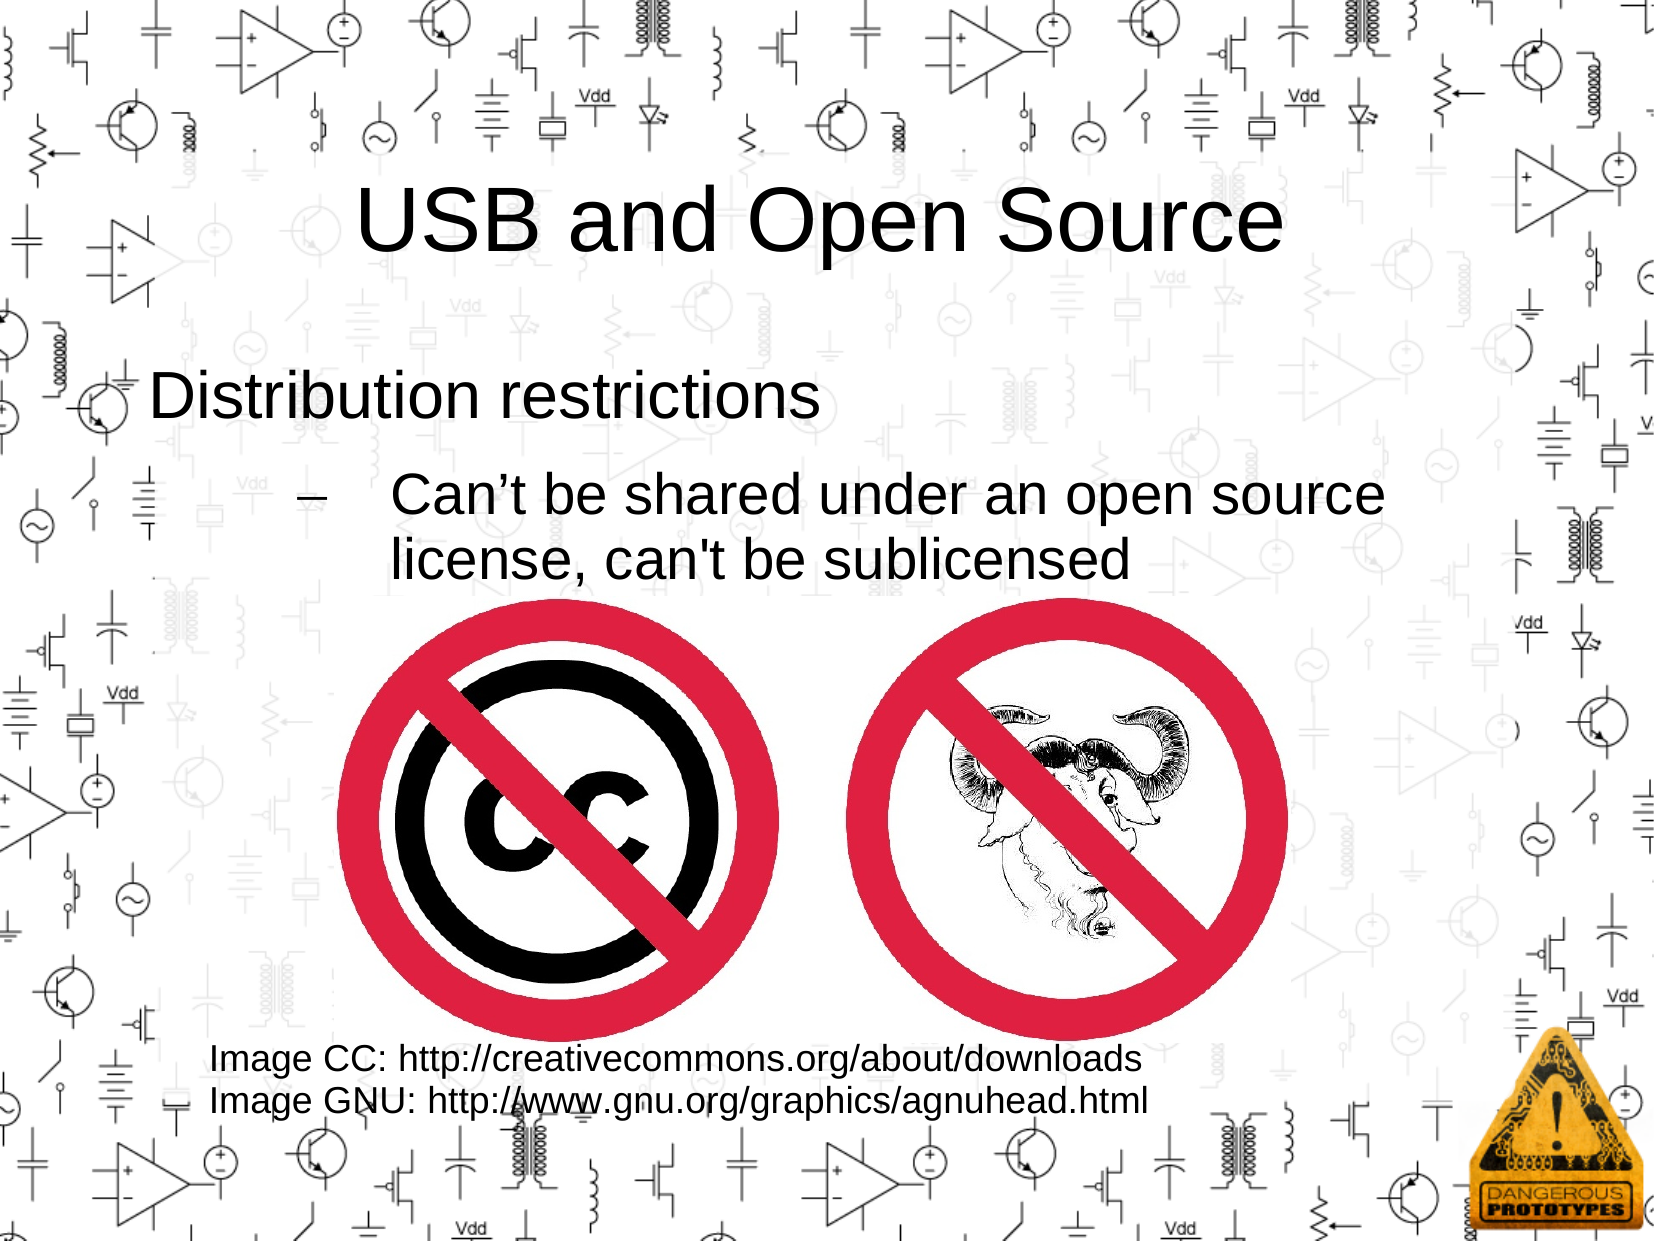

USB and Open Source
Distribution restrictions
Can’t be shared under an open source license, can't be sublicensed
Image CC: http://creativecommons.org/about/downloads
Image GNU: http://www.gnu.org/graphics/agnuhead.html